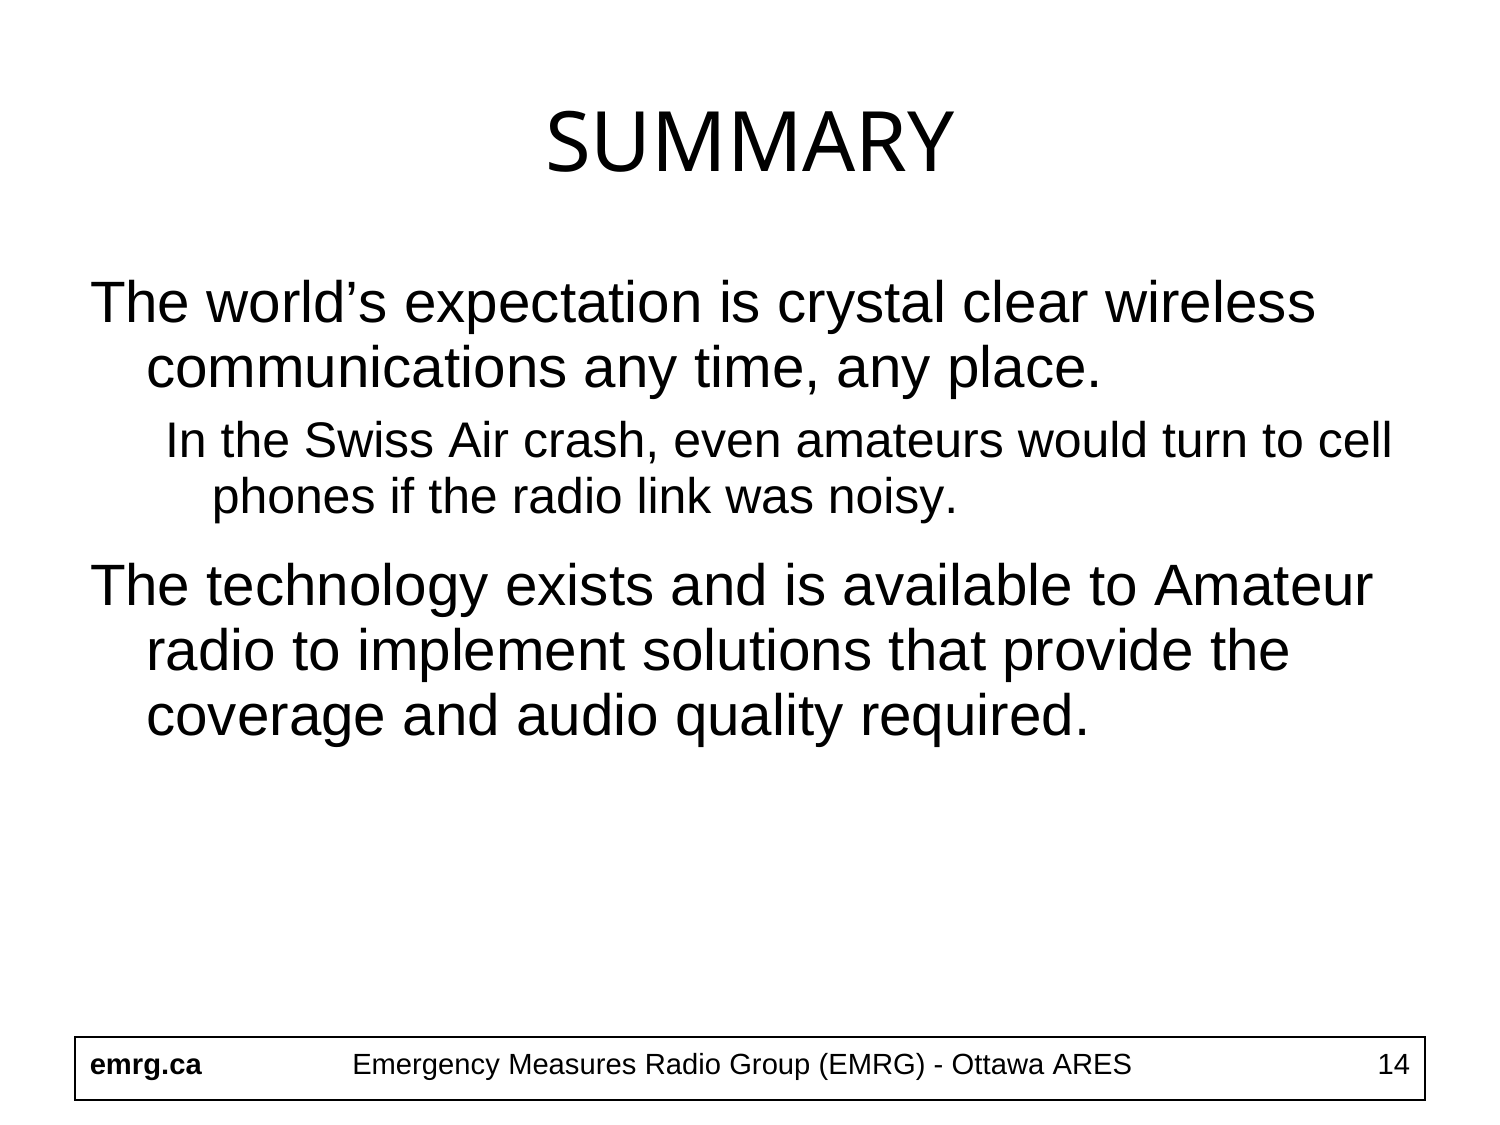

# SUMMARY
The world’s expectation is crystal clear wireless communications any time, any place.
In the Swiss Air crash, even amateurs would turn to cell phones if the radio link was noisy.
The technology exists and is available to Amateur radio to implement solutions that provide the coverage and audio quality required.
Emergency Measures Radio Group (EMRG) - Ottawa ARES